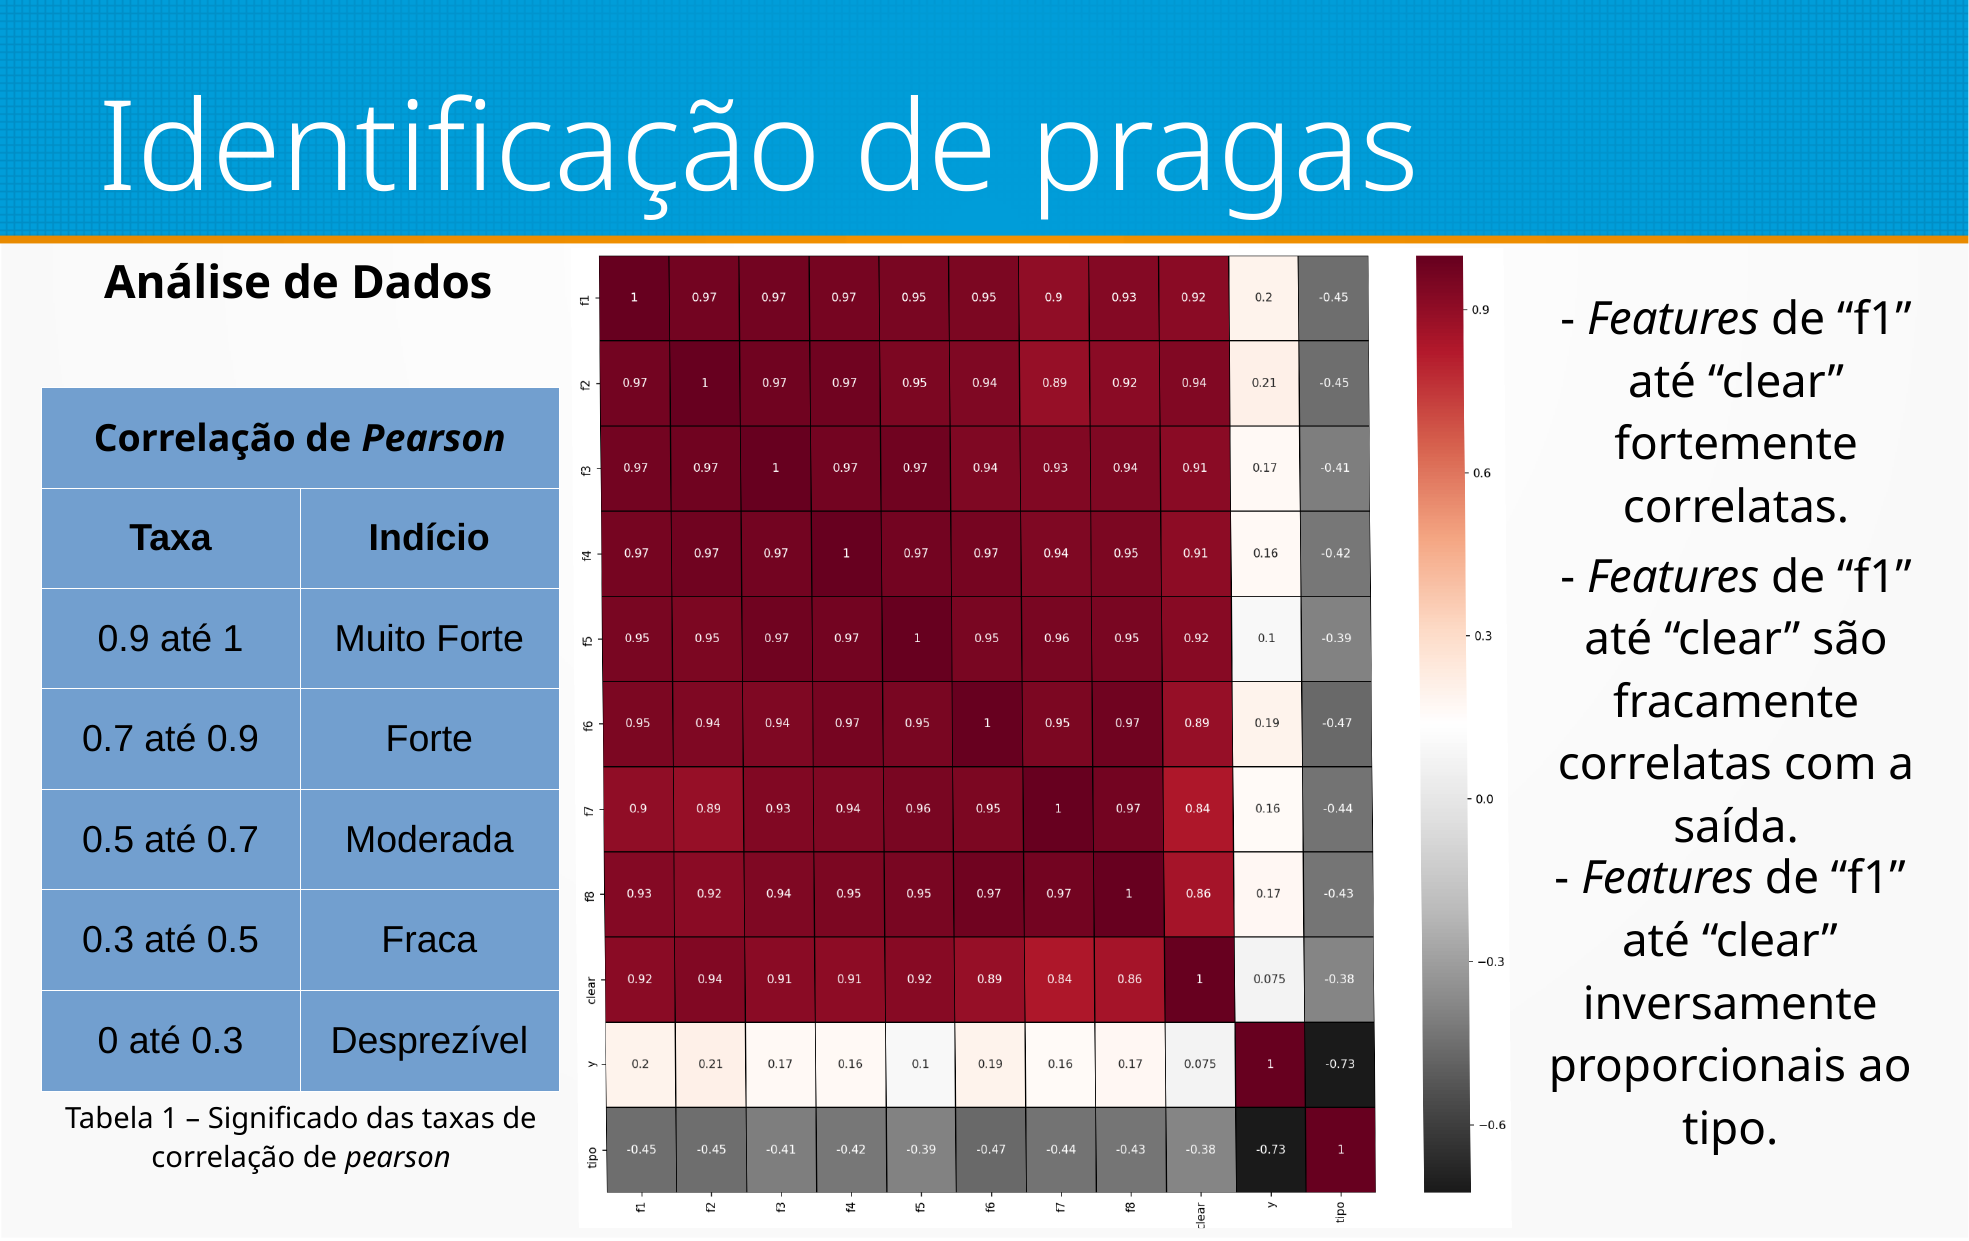

# Identificação de pragas
Análise de Dados
- Features de “f1” até “clear” fortemente correlatas.
| Correlação de Pearson | |
| --- | --- |
| Taxa | Indício |
| 0.9 até 1 | Muito Forte |
| 0.7 até 0.9 | Forte |
| 0.5 até 0.7 | Moderada |
| 0.3 até 0.5 | Fraca |
| 0 até 0.3 | Desprezível |
- Features de “f1” até “clear” são fracamente correlatas com a saída.
- Features de “f1” até “clear” inversamente proporcionais ao tipo.
Tabela 1 – Significado das taxas de correlação de pearson